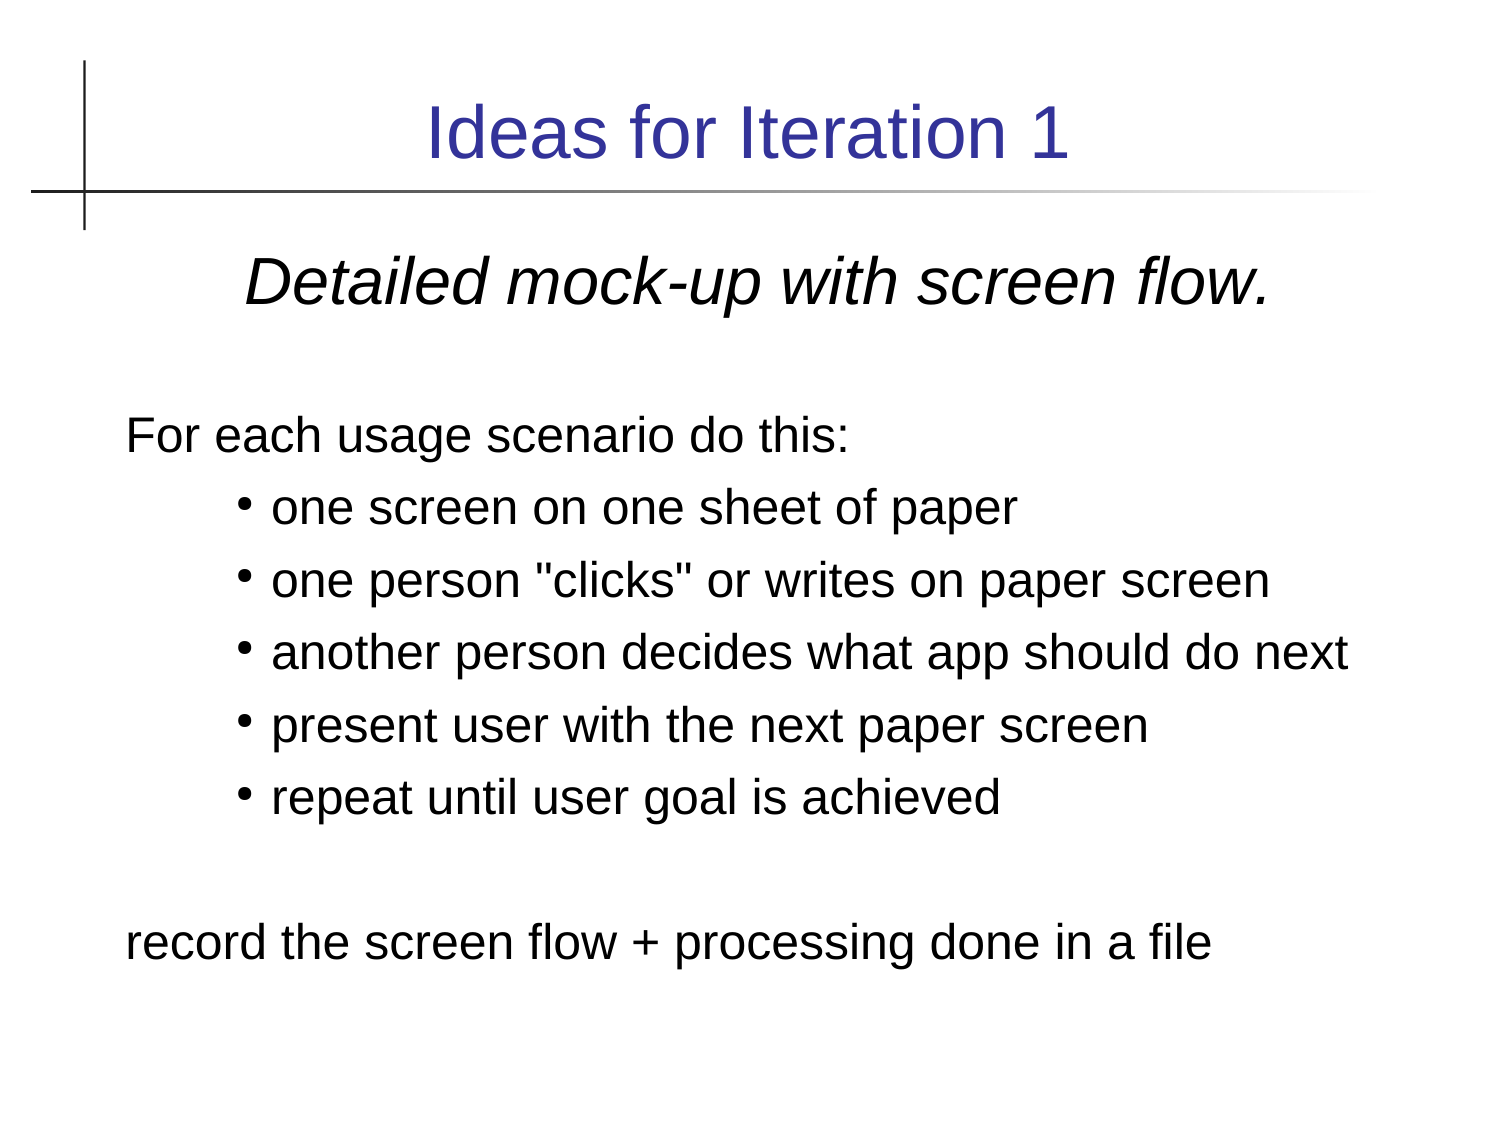

# Ideas for Iteration 1
Detailed mock-up with screen flow.
For each usage scenario do this:
one screen on one sheet of paper
one person "clicks" or writes on paper screen
another person decides what app should do next
present user with the next paper screen
repeat until user goal is achieved
record the screen flow + processing done in a file